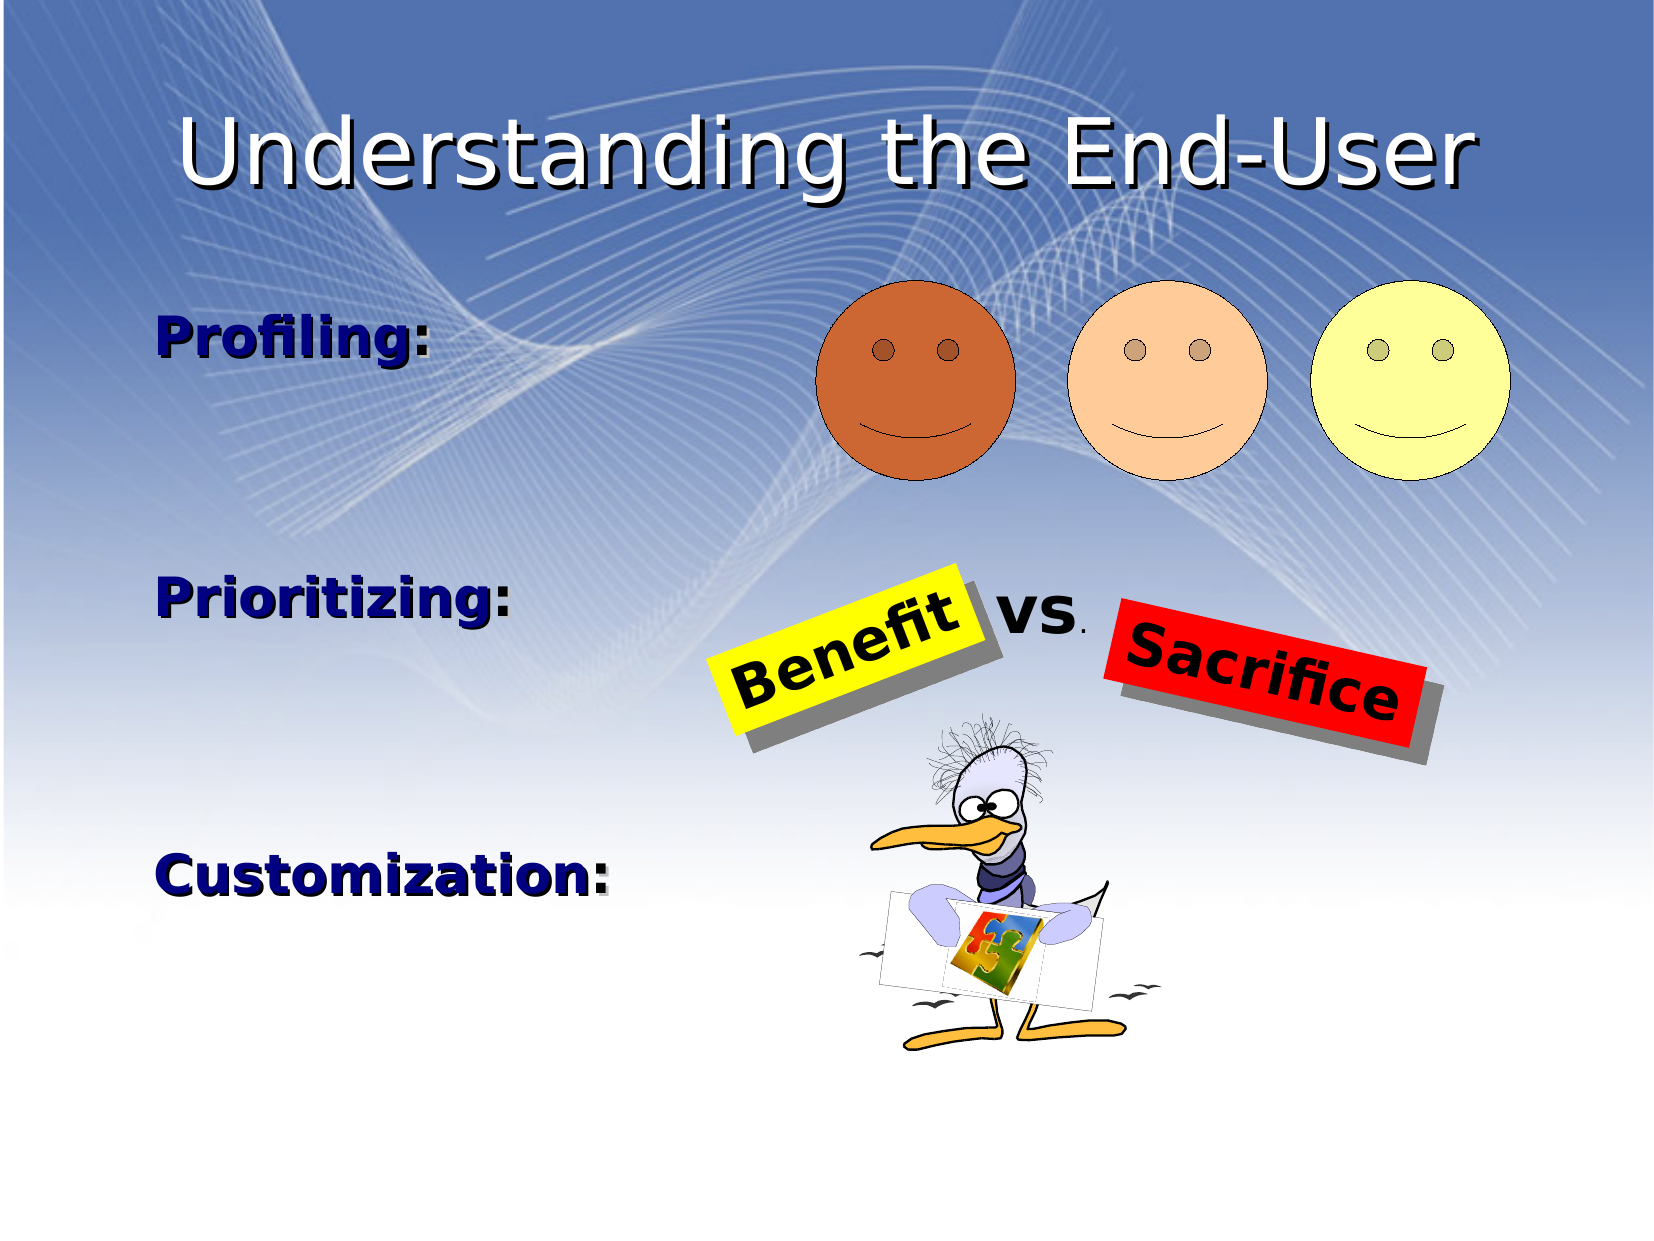

# Understanding the End-User
Profiling:
Prioritizing:
vs.
Benefit
Sacrifice
Customization: